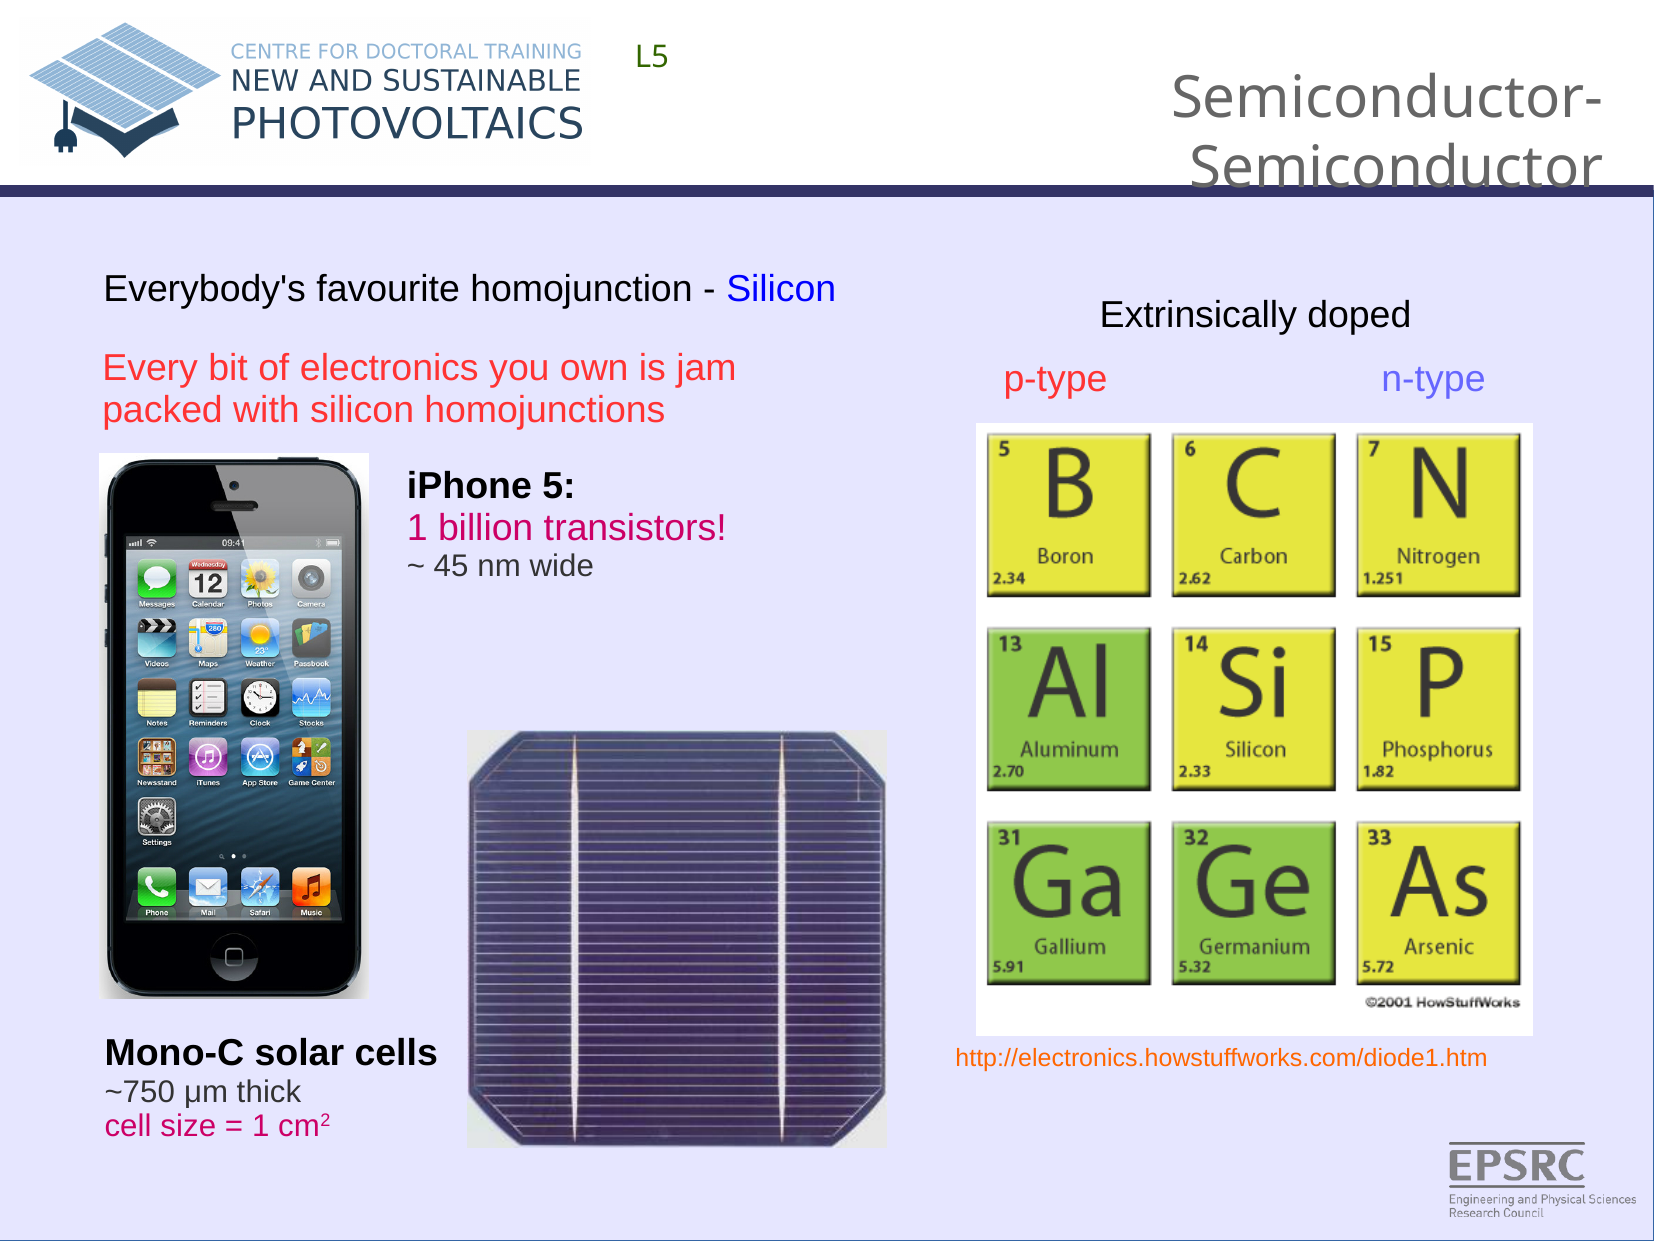

L5
Semiconductor-Semiconductor
Everybody's favourite homojunction - Silicon
Extrinsically doped
Every bit of electronics you own is jam packed with silicon homojunctions
p-type
n-type
iPhone 5:
1 billion transistors!
~ 45 nm wide
Mono-C solar cells
~750 μm thick
cell size = 1 cm2
http://electronics.howstuffworks.com/diode1.htm